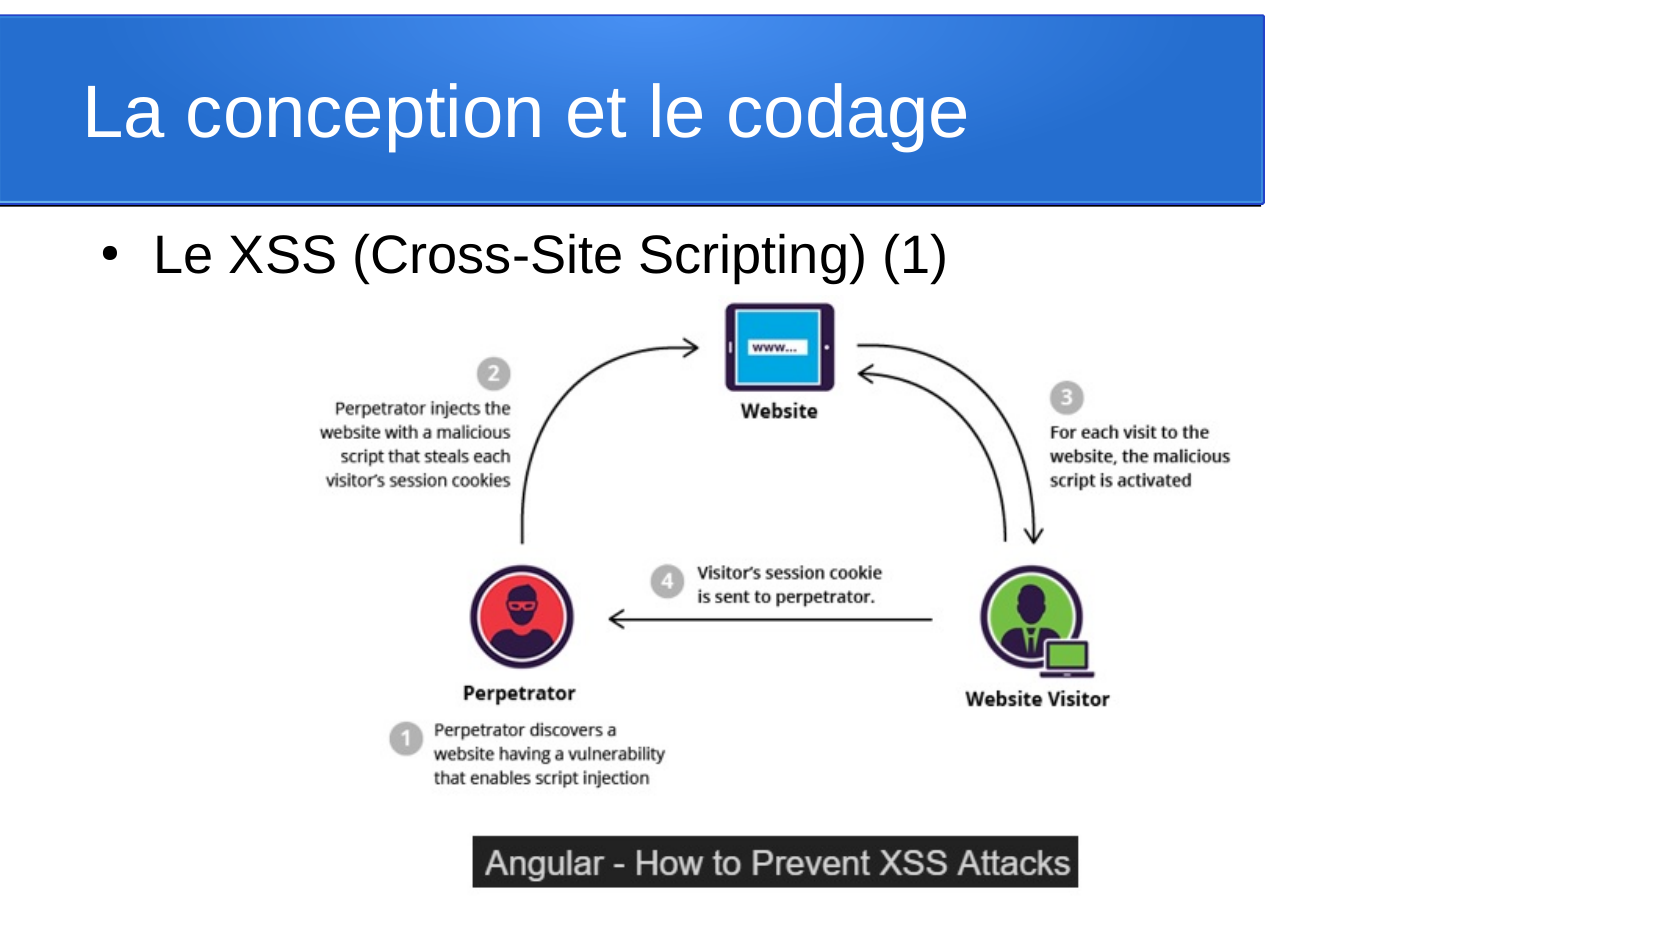

# La conception et le codage
Le XSS (Cross-Site Scripting) (1)